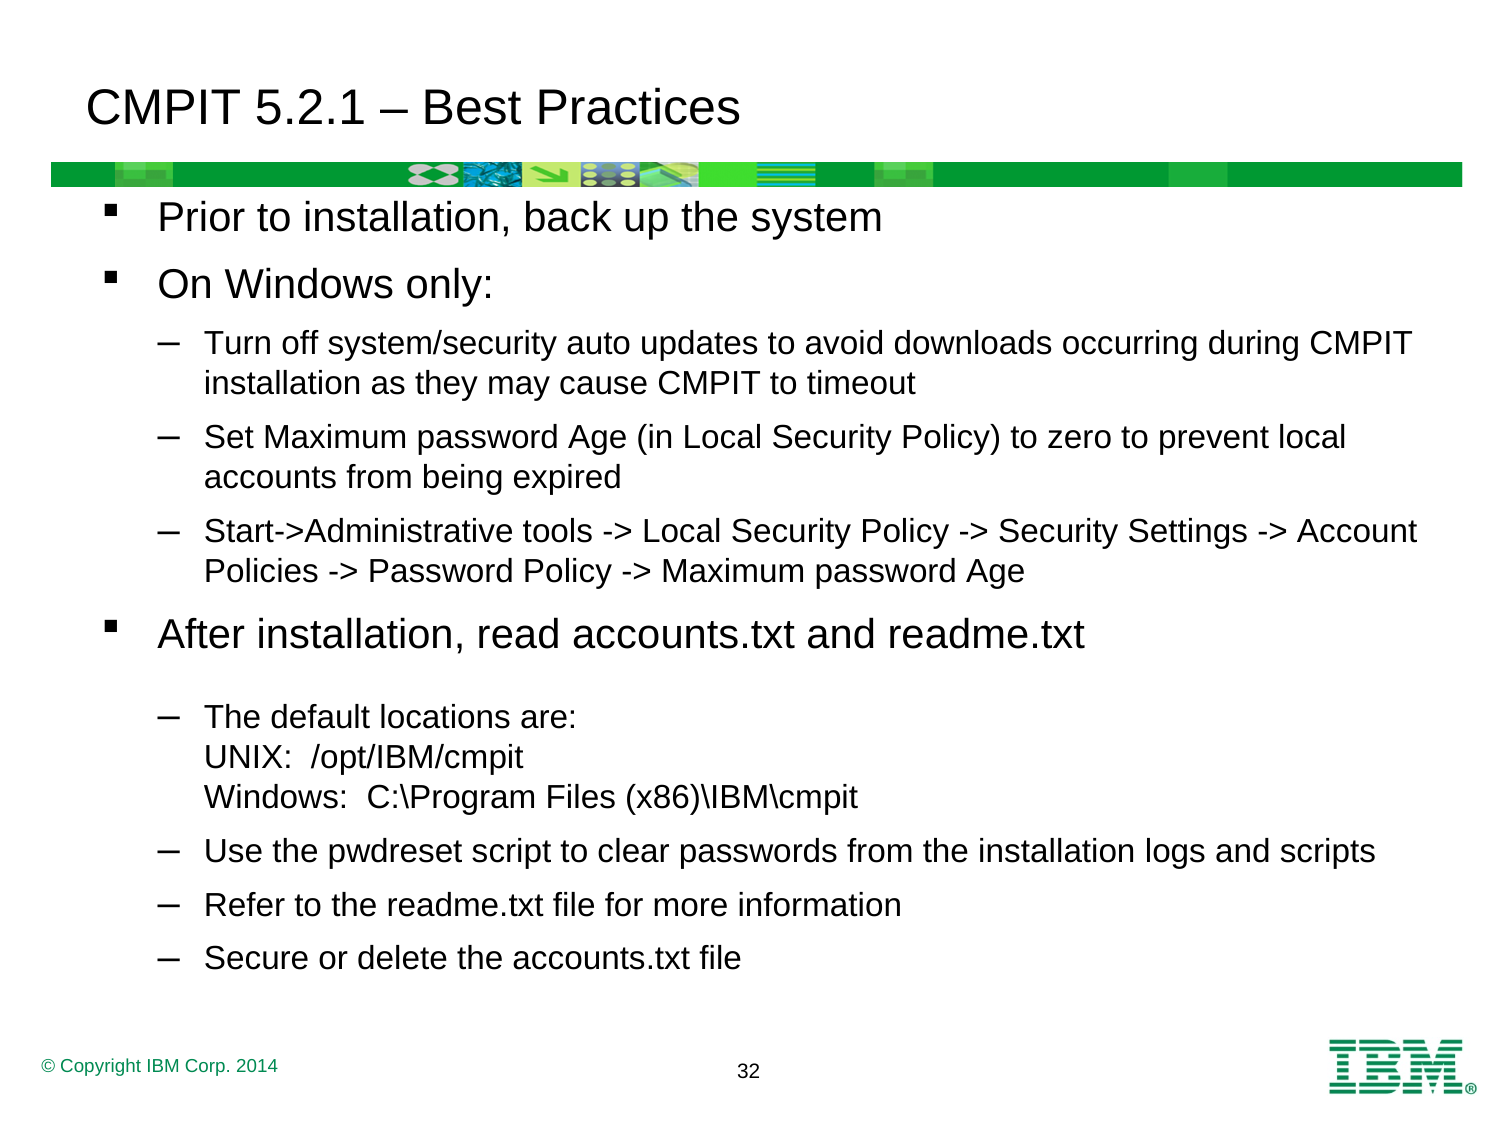

# CMPIT 5.2.1 – Best Practices
Prior to installation, back up the system
On Windows only:
Turn off system/security auto updates to avoid downloads occurring during CMPIT installation as they may cause CMPIT to timeout
Set Maximum password Age (in Local Security Policy) to zero to prevent local accounts from being expired
Start->Administrative tools -> Local Security Policy -> Security Settings -> Account Policies -> Password Policy -> Maximum password Age
After installation, read accounts.txt and readme.txt
The default locations are:
UNIX: /opt/IBM/cmpit
Windows: C:\Program Files (x86)\IBM\cmpit
Use the pwdreset script to clear passwords from the installation logs and scripts
Refer to the readme.txt file for more information
Secure or delete the accounts.txt file
32